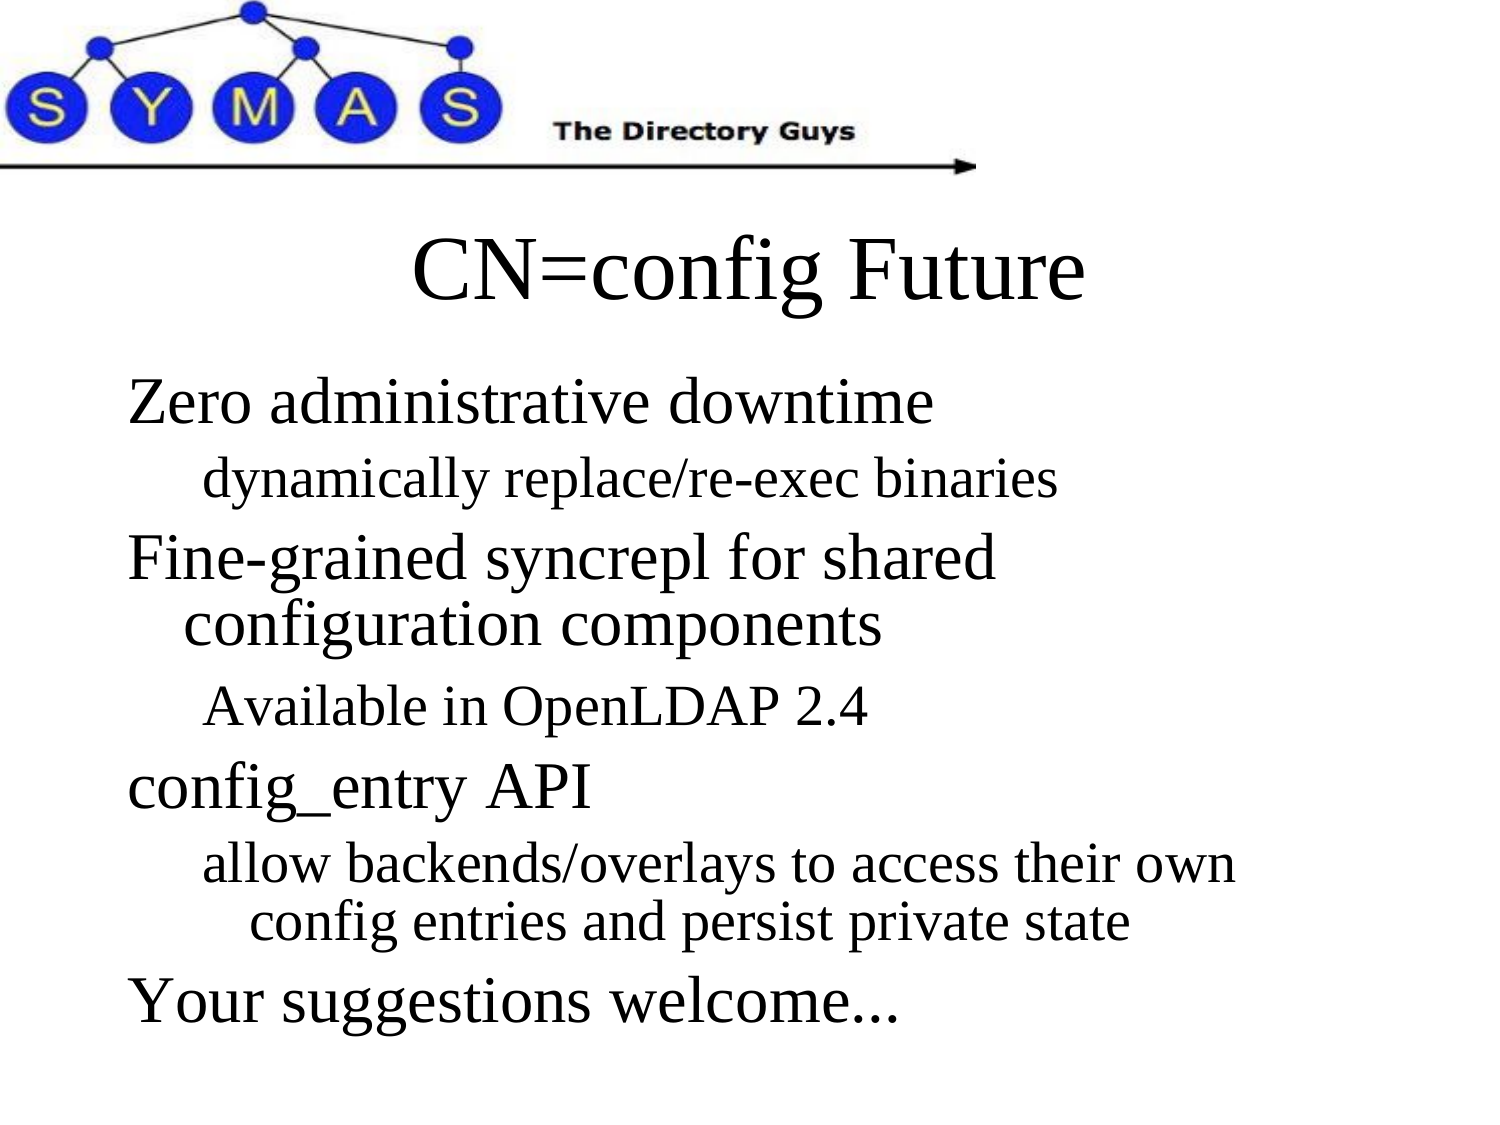

# CN=config Future
Zero administrative downtime
dynamically replace/re-exec binaries
Fine-grained syncrepl for shared configuration components
Available in OpenLDAP 2.4
config_entry API
allow backends/overlays to access their own config entries and persist private state
Your suggestions welcome...